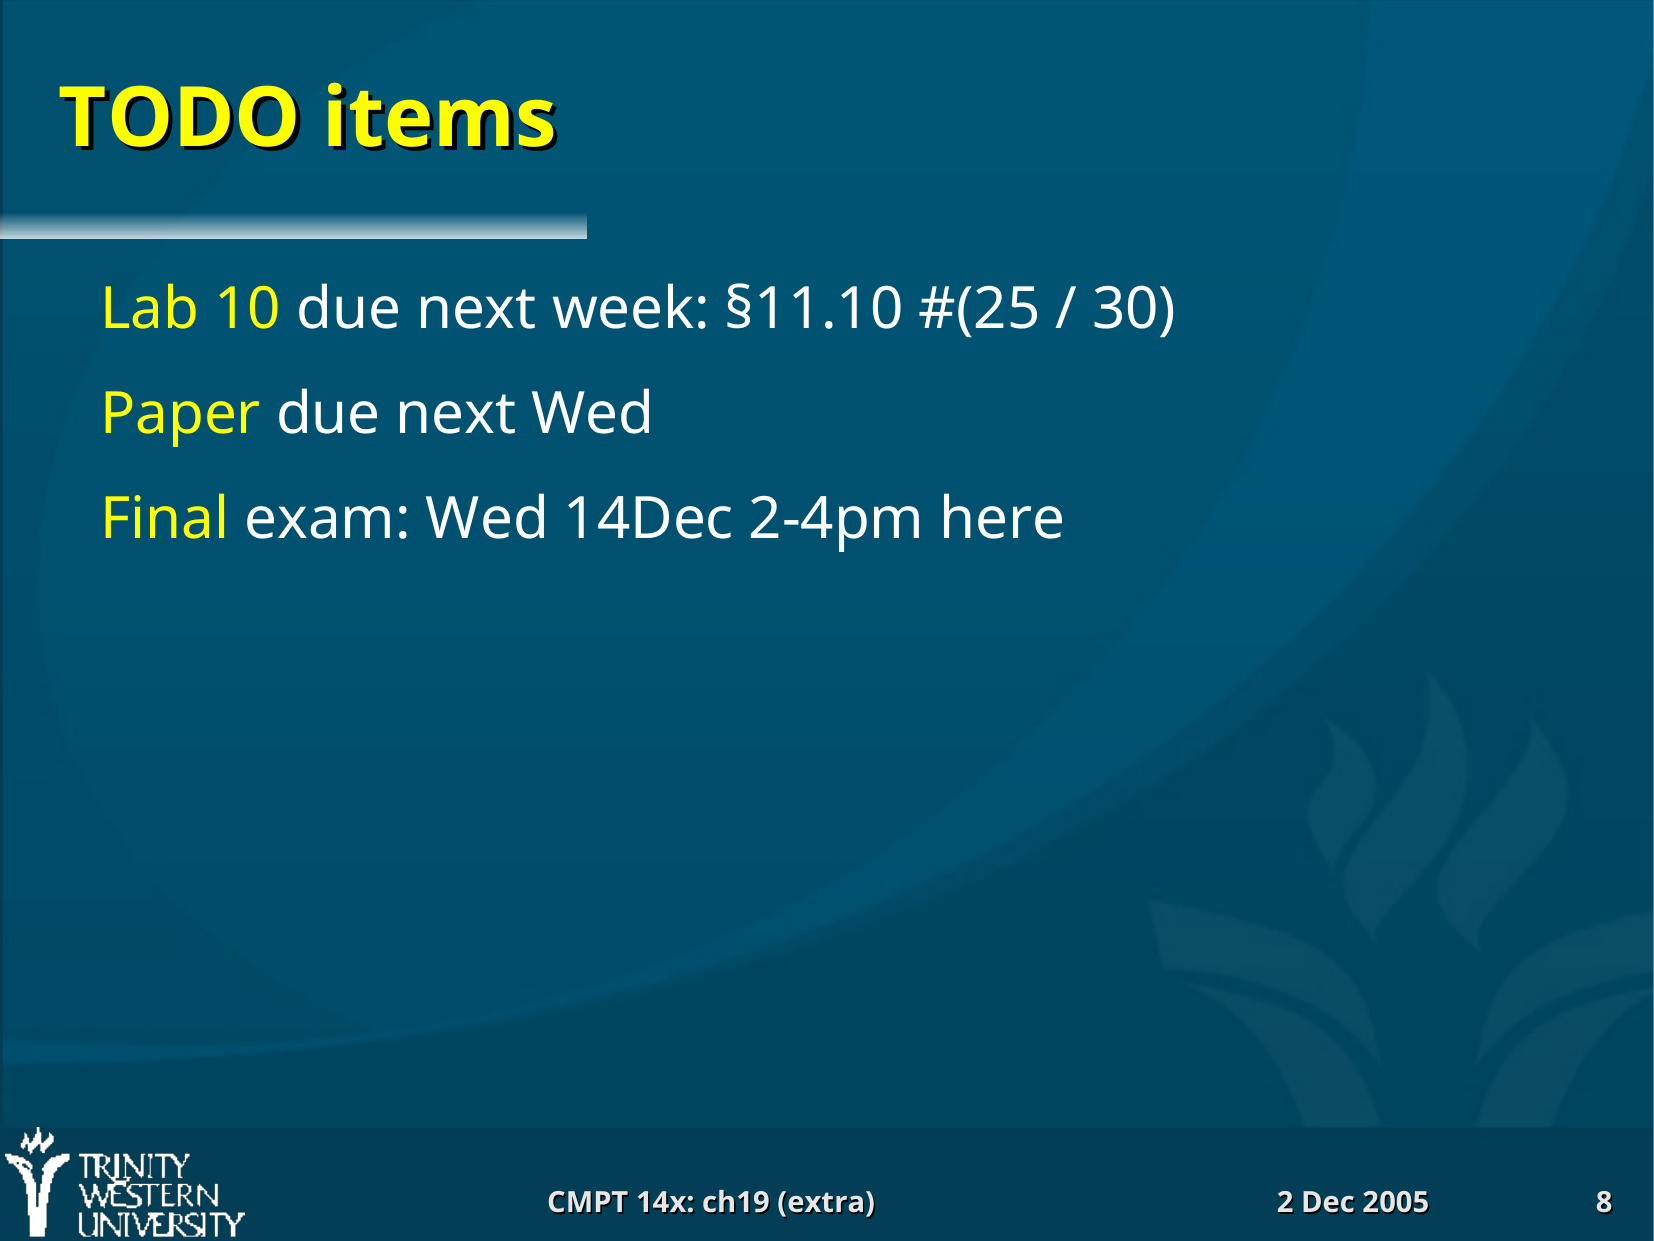

# TODO items
Lab 10 due next week: §11.10 #(25 / 30)
Paper due next Wed
Final exam: Wed 14Dec 2-4pm here
CMPT 14x: ch19 (extra)
2 Dec 2005
8